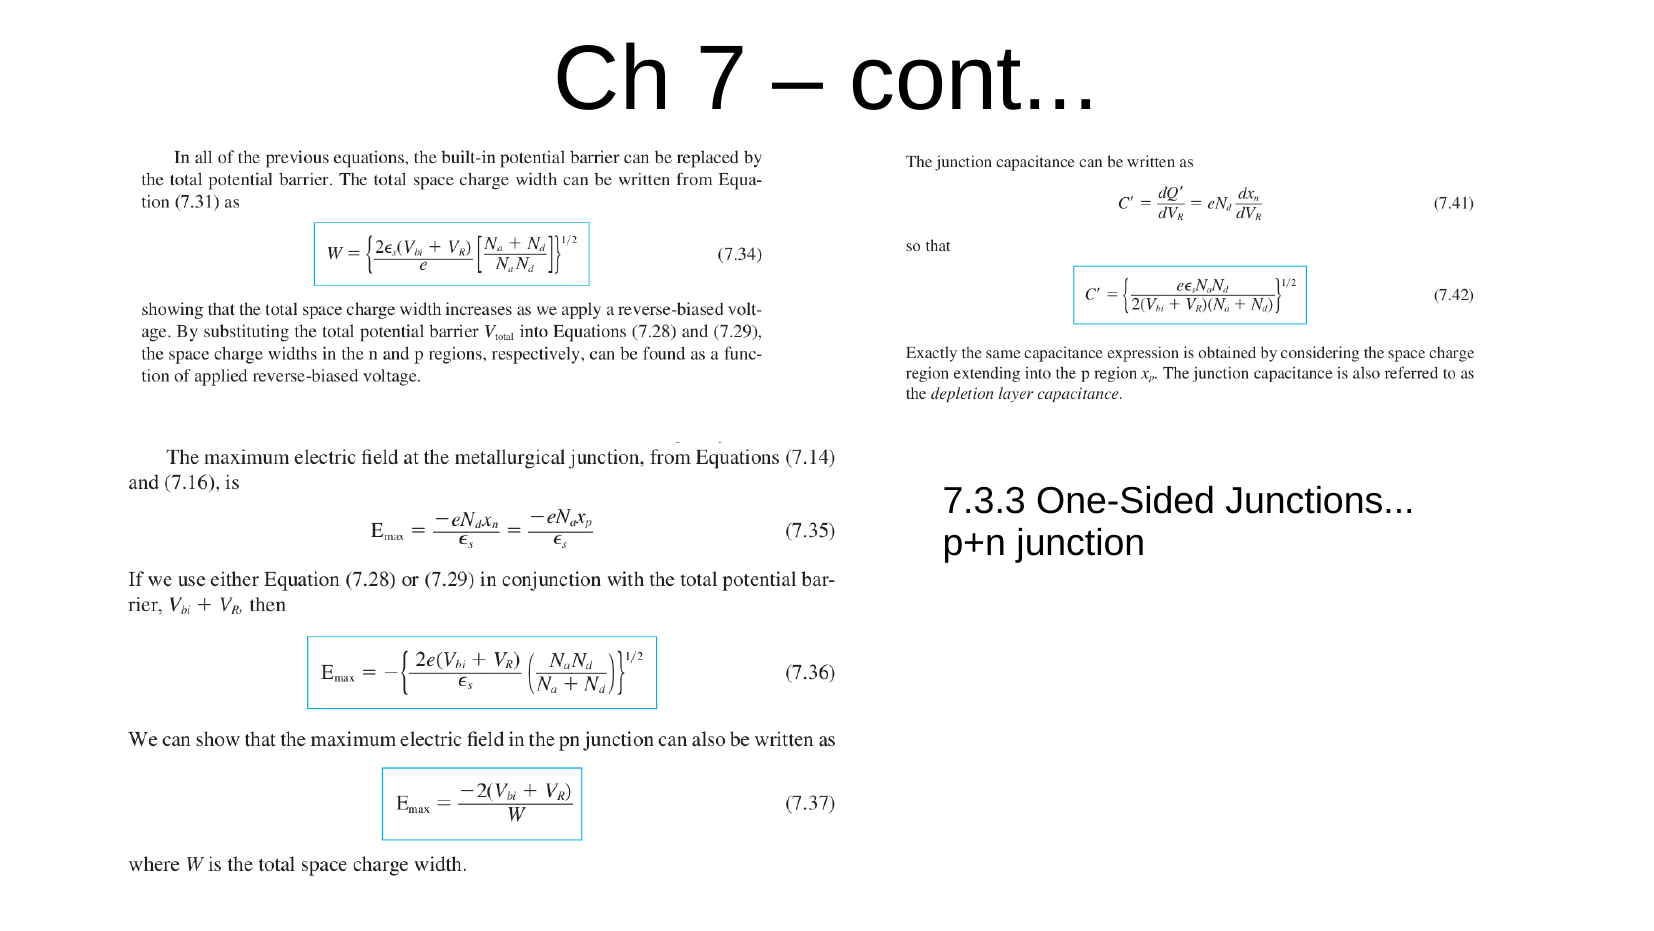

# Ch 7 – cont...
7.3.3 One-Sided Junctions...
p+n junction